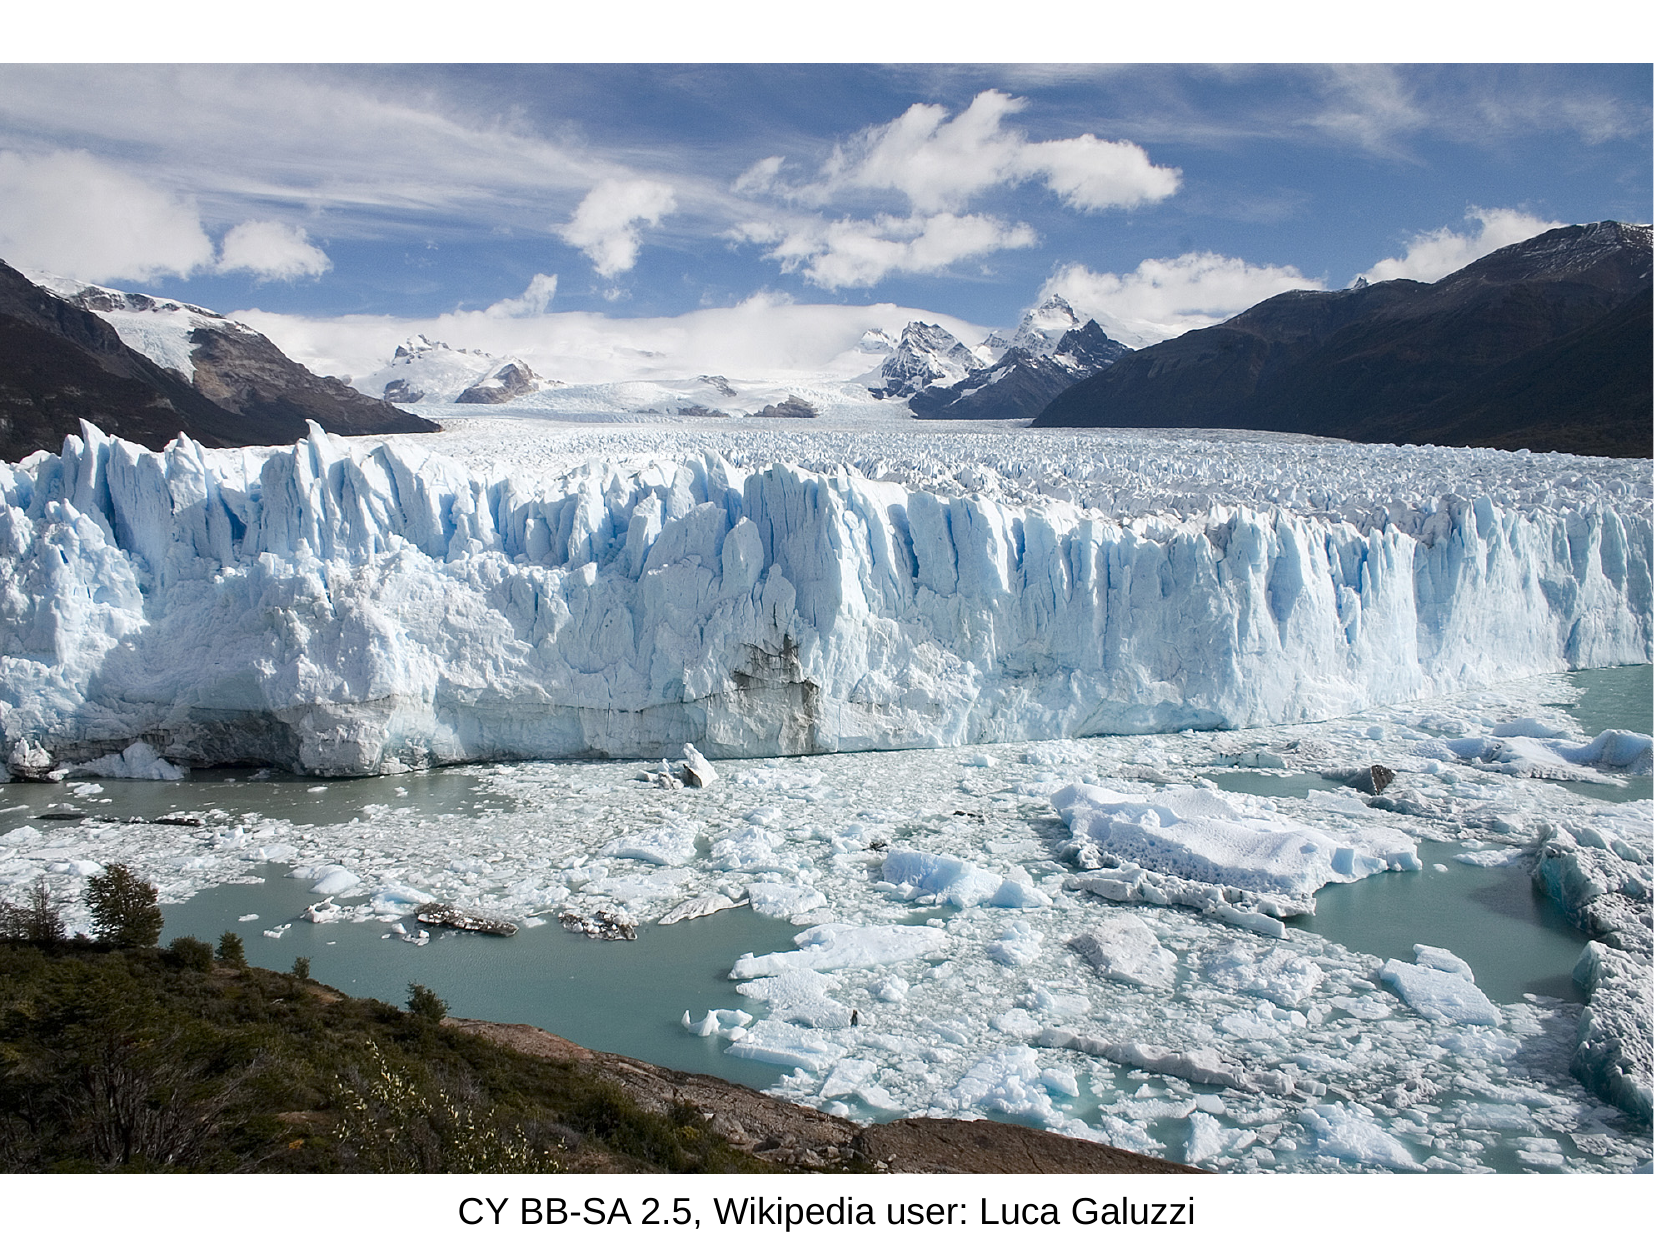

CY BB-SA 2.5, Wikipedia user: Luca Galuzzi